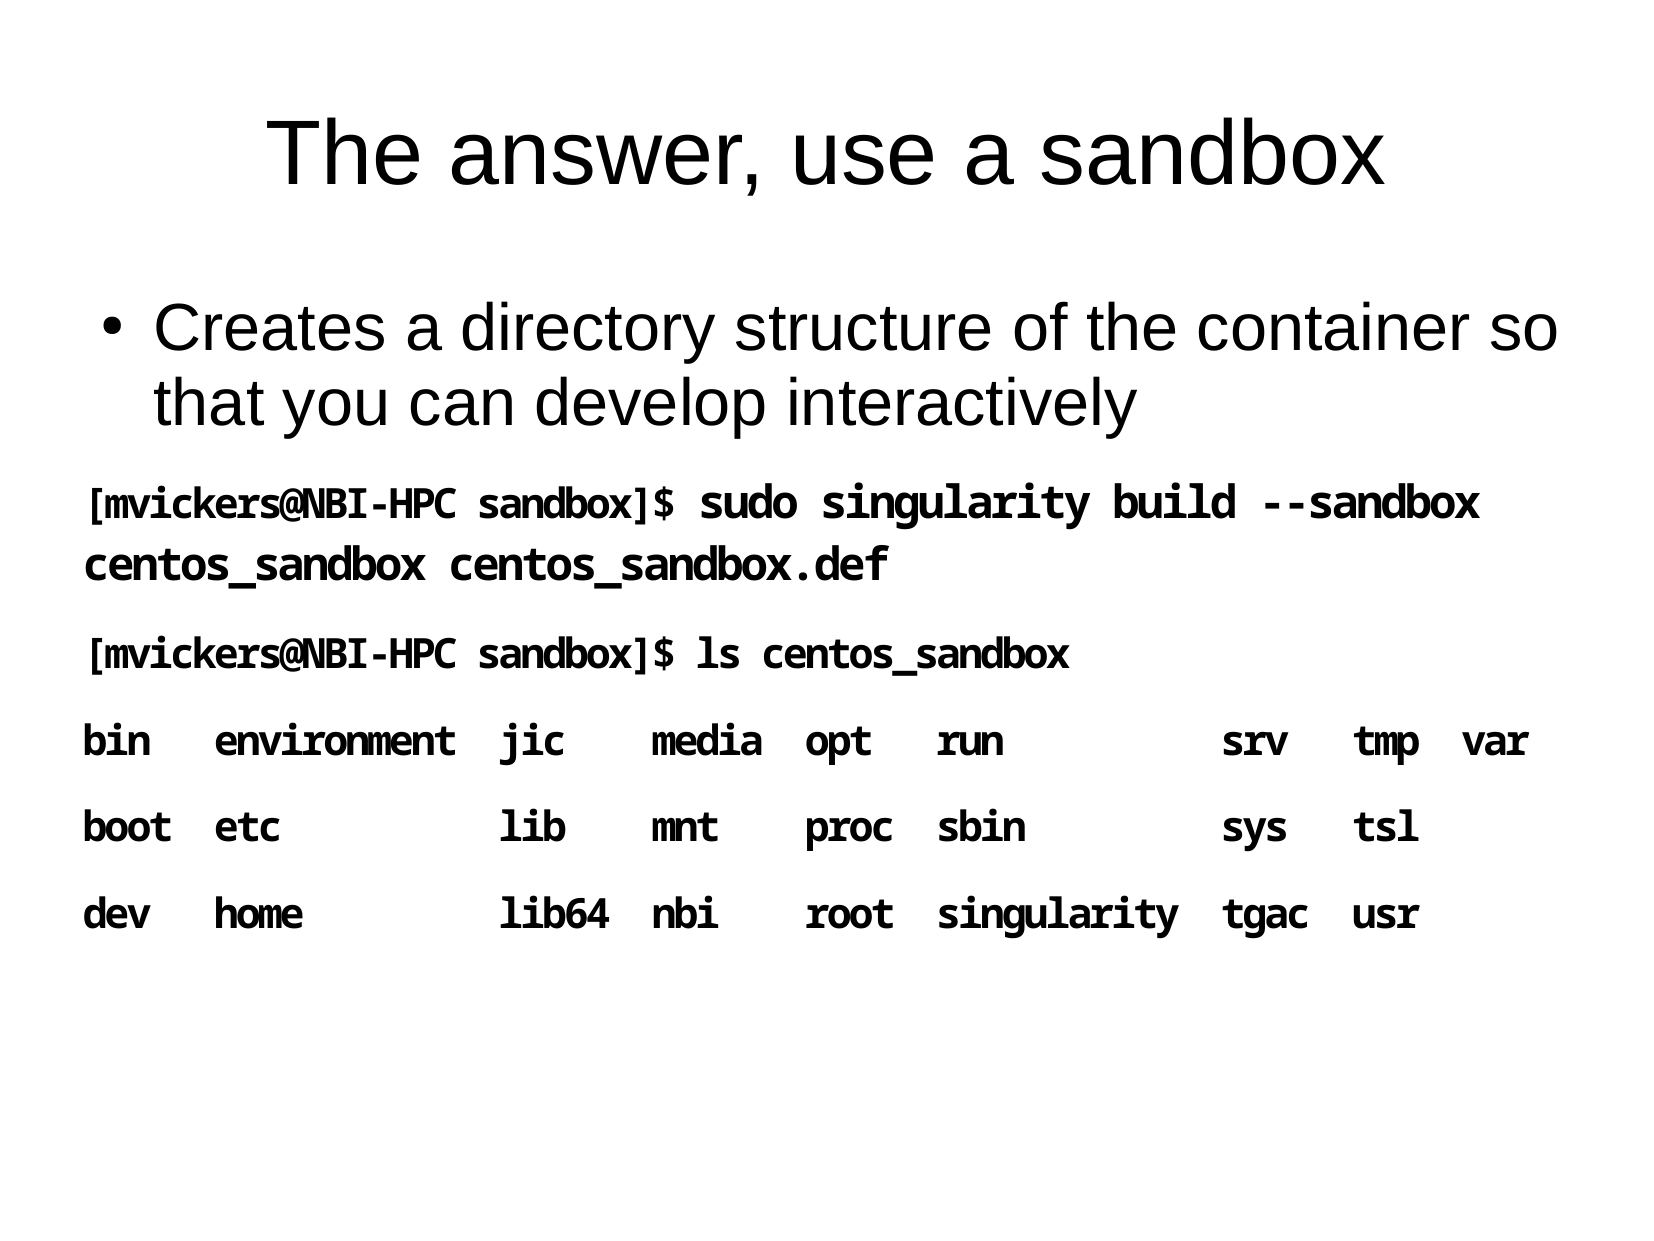

# The answer, use a sandbox
Creates a directory structure of the container so that you can develop interactively
[mvickers@NBI-HPC sandbox]$ sudo singularity build --sandbox centos_sandbox centos_sandbox.def
[mvickers@NBI-HPC sandbox]$ ls centos_sandbox
bin environment jic media opt run srv tmp var
boot etc lib mnt proc sbin sys tsl
dev home lib64 nbi root singularity tgac usr